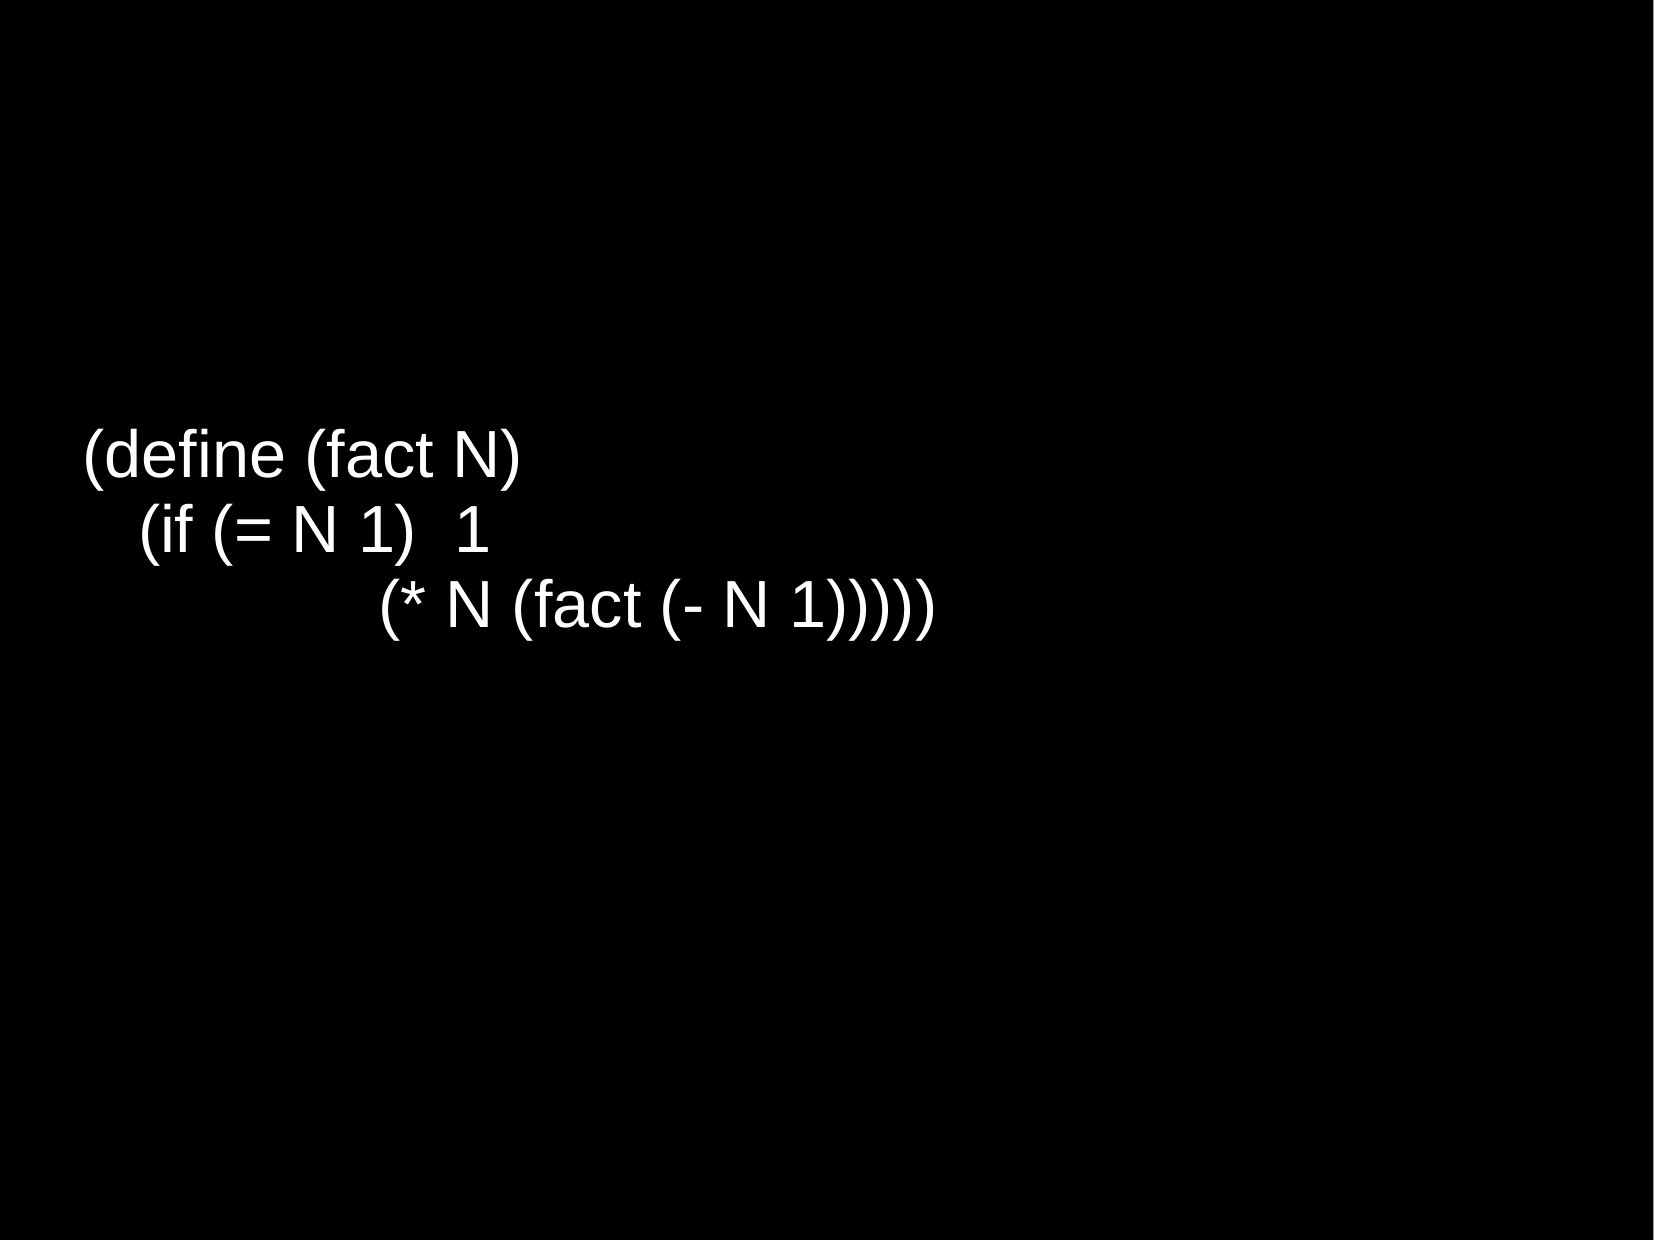

# (define (fact N)
 (if (= N 1) 1
 (* N (fact (- N 1)))))